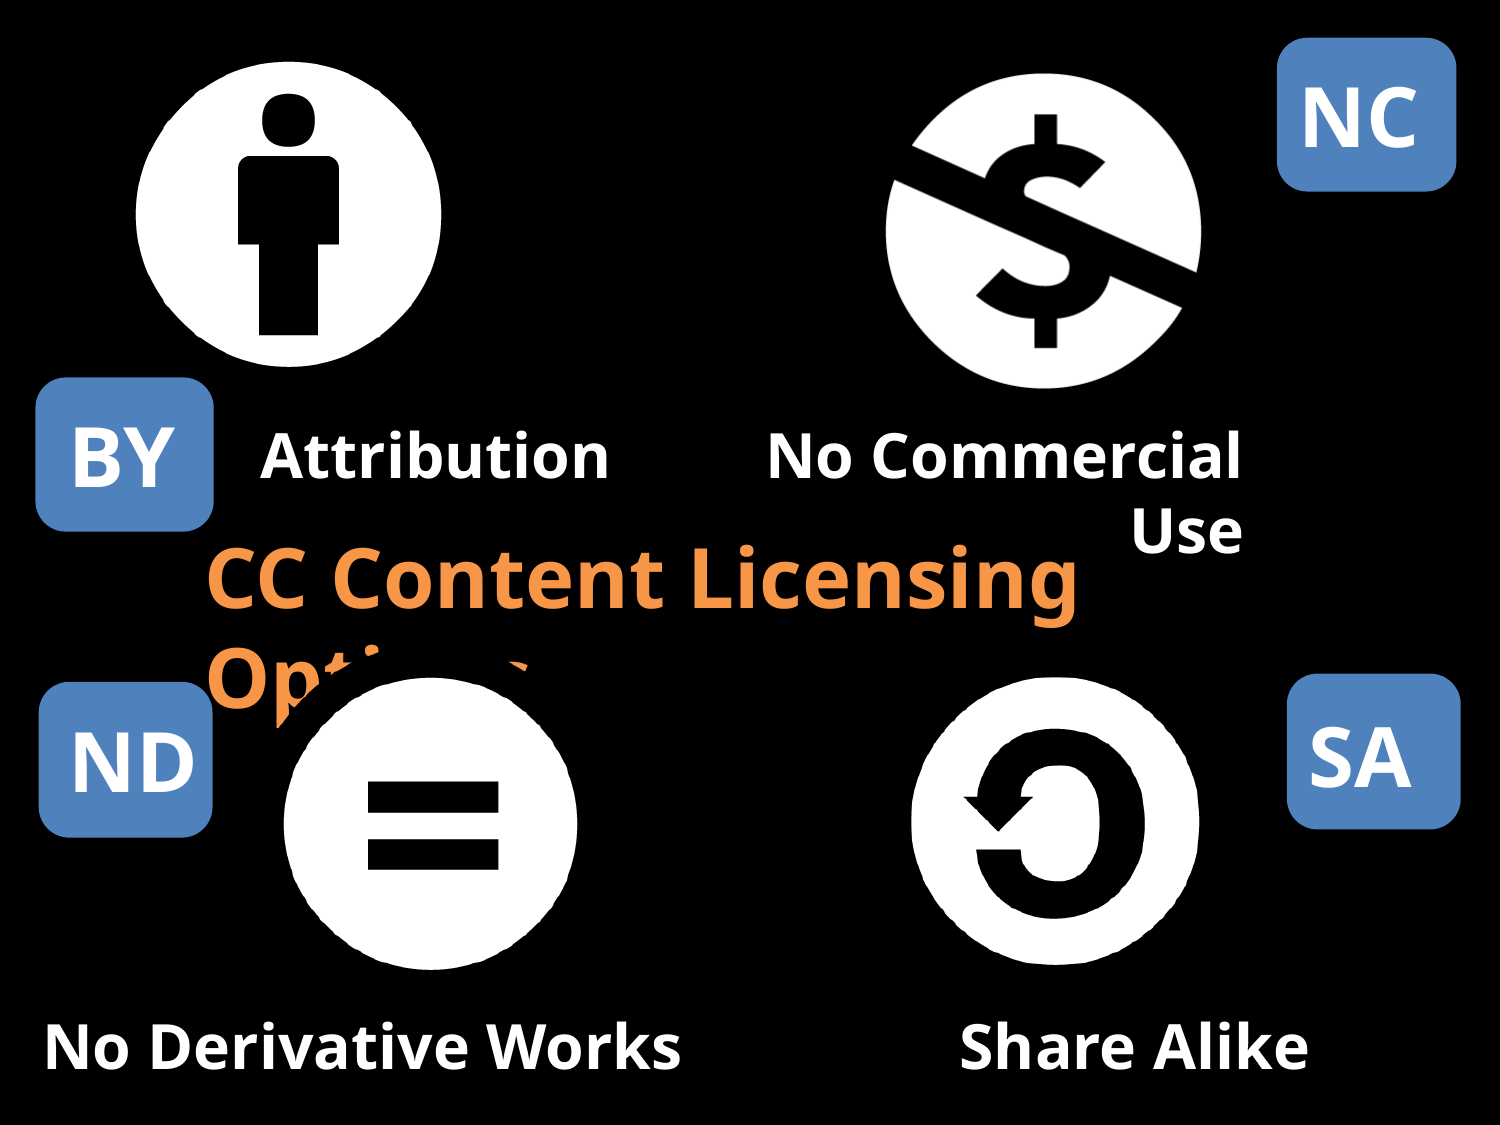

NC
BY
No Commercial Use
Attribution
CC Content Licensing Options
SA
ND
No Derivative Works
Share Alike